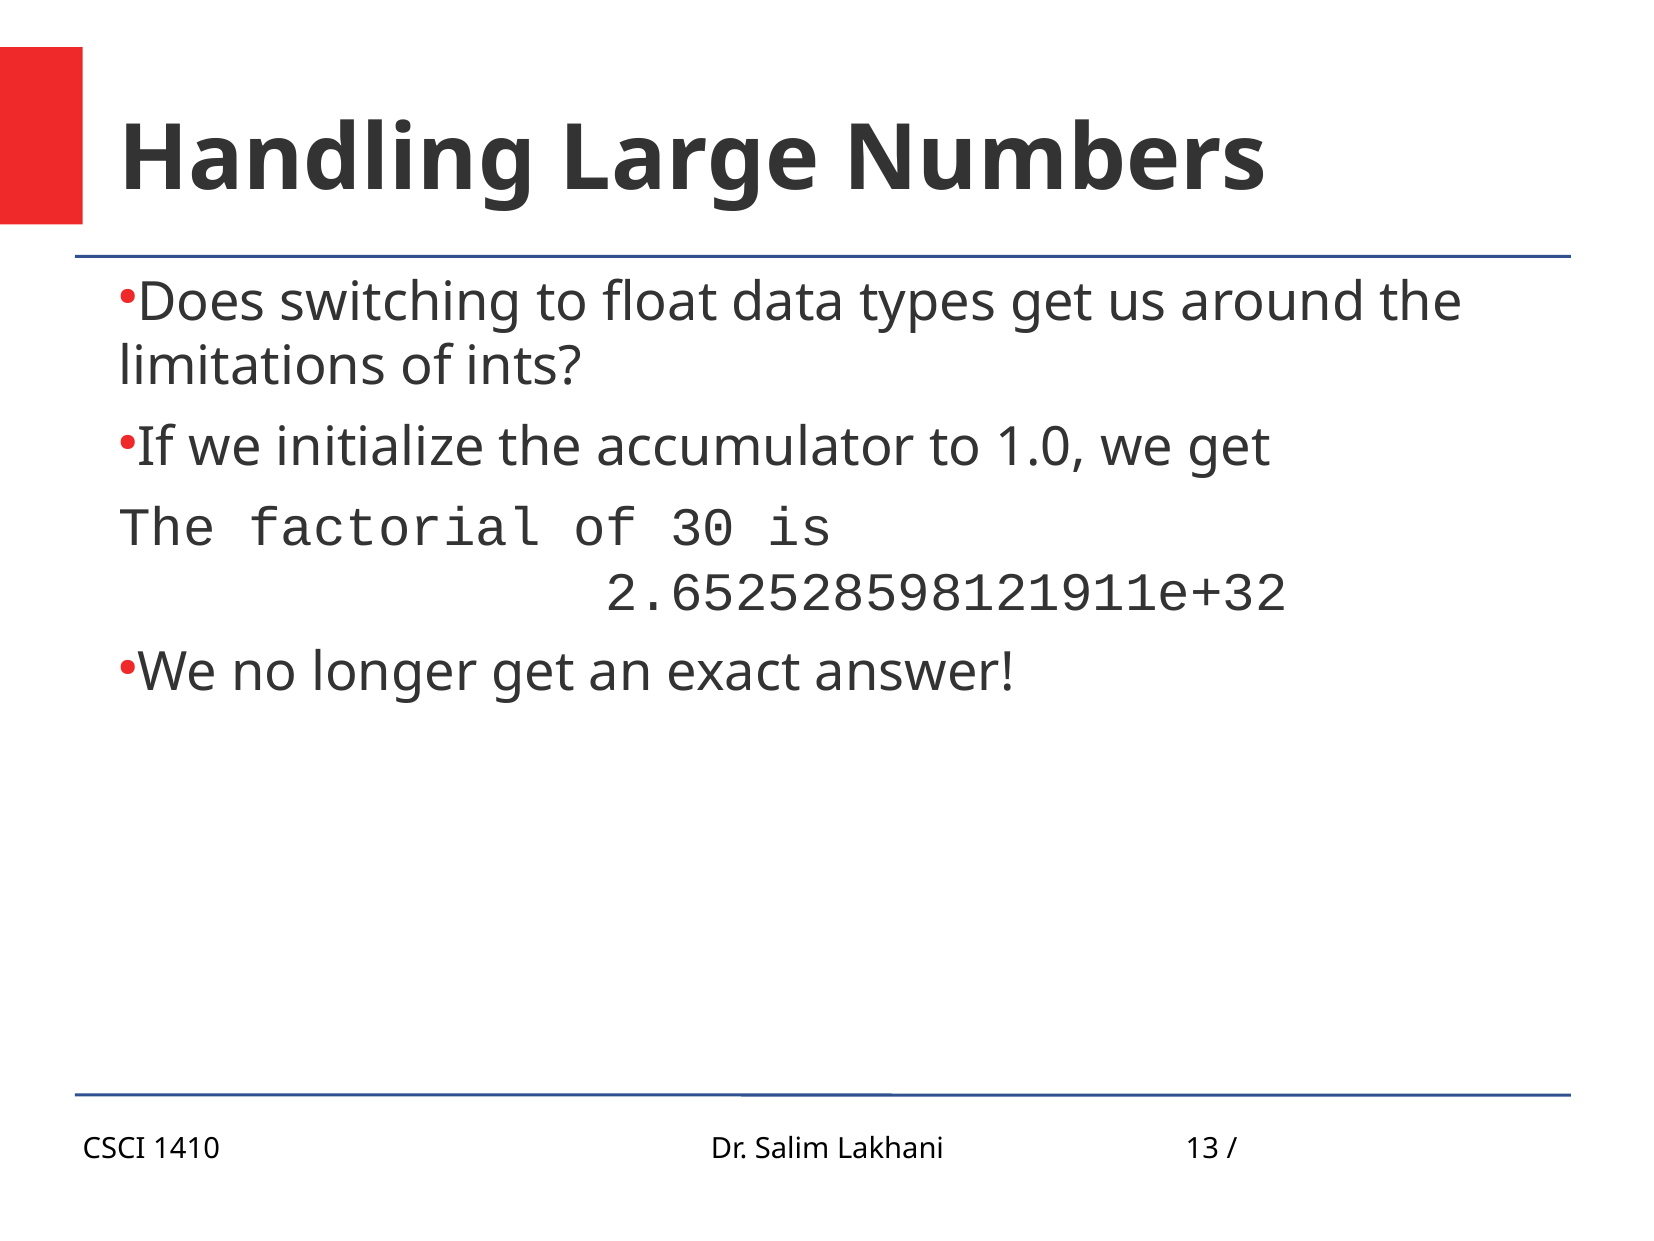

# Handling Large Numbers
Does switching to float data types get us around the limitations of ints?
If we initialize the accumulator to 1.0, we get
The factorial of 30 is
 2.652528598121911e+32
We no longer get an exact answer!
CSCI 1410
Dr. Salim Lakhani